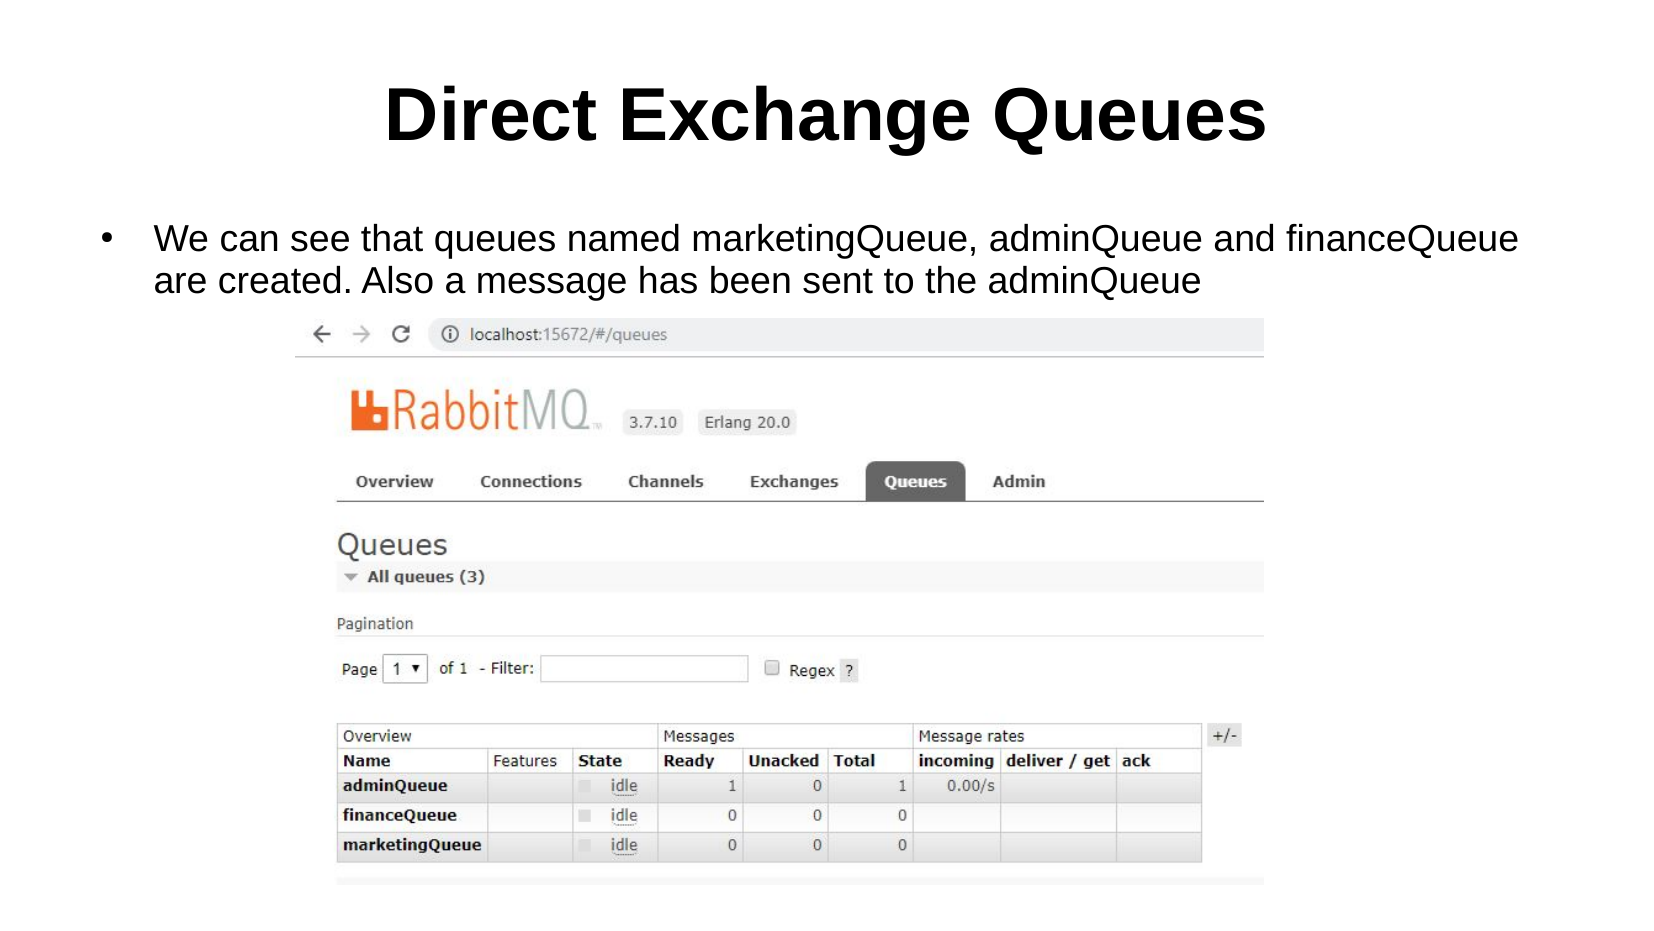

# Direct Exchange Queues
We can see that queues named marketingQueue, adminQueue and financeQueue are created. Also a message has been sent to the adminQueue